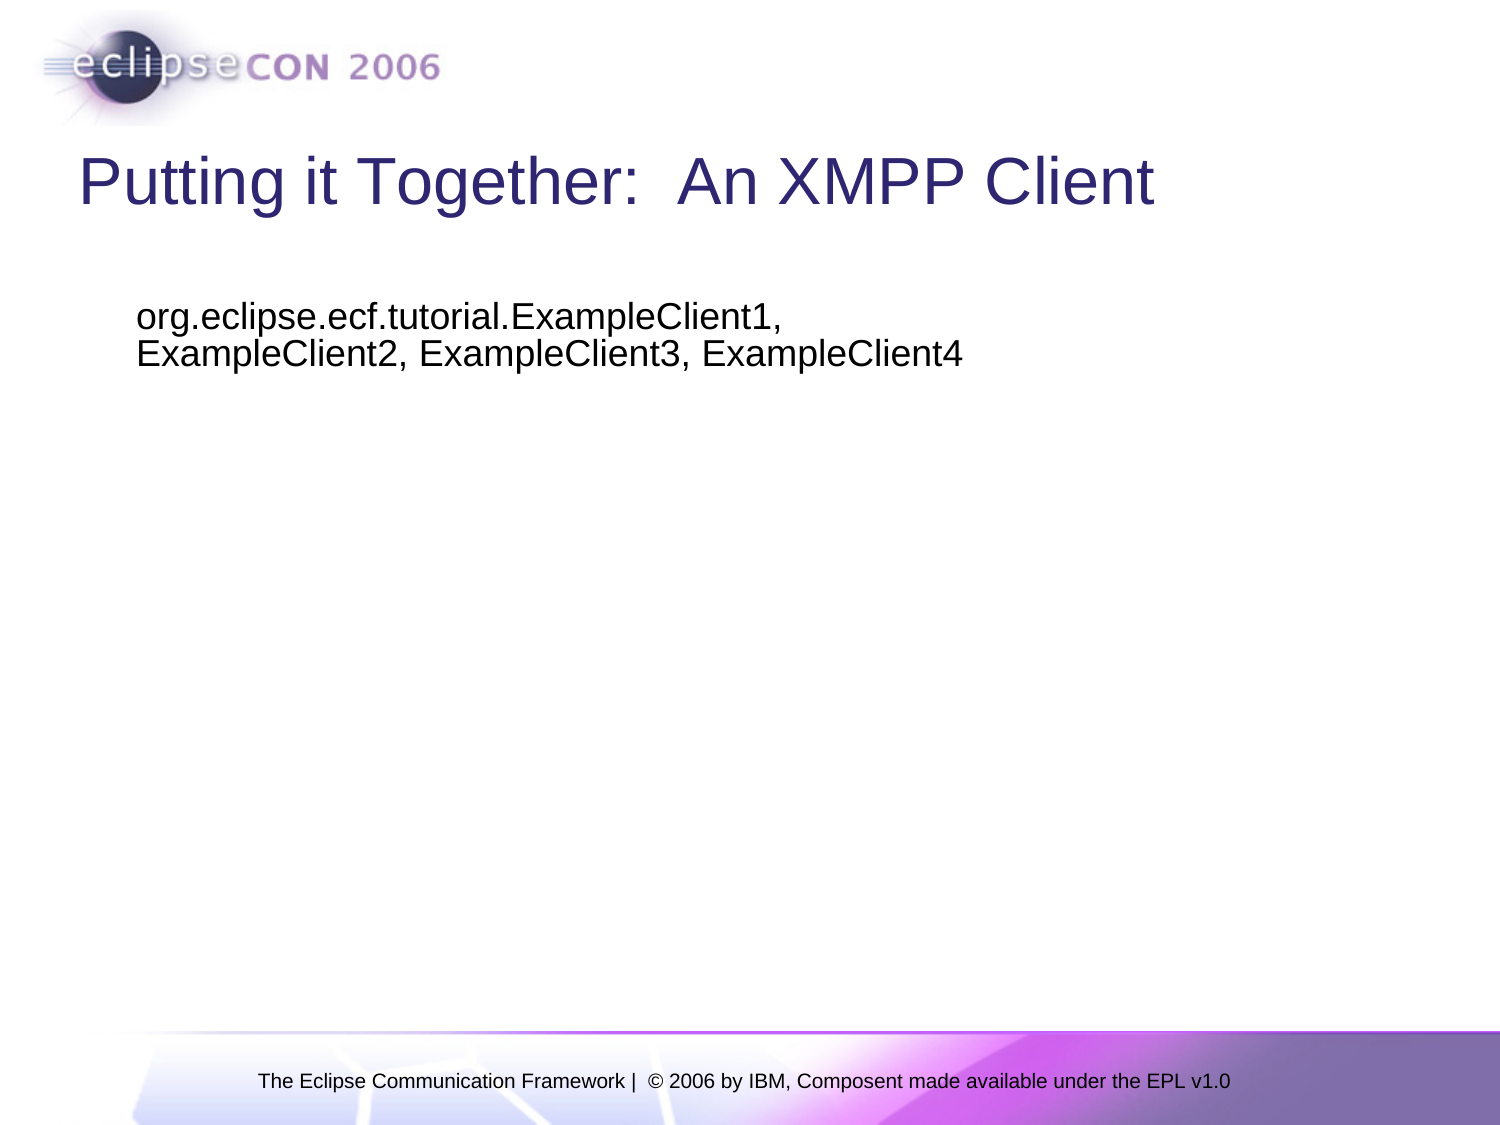

# Putting it Together: An XMPP Client
org.eclipse.ecf.tutorial.ExampleClient1, ExampleClient2, ExampleClient3, ExampleClient4